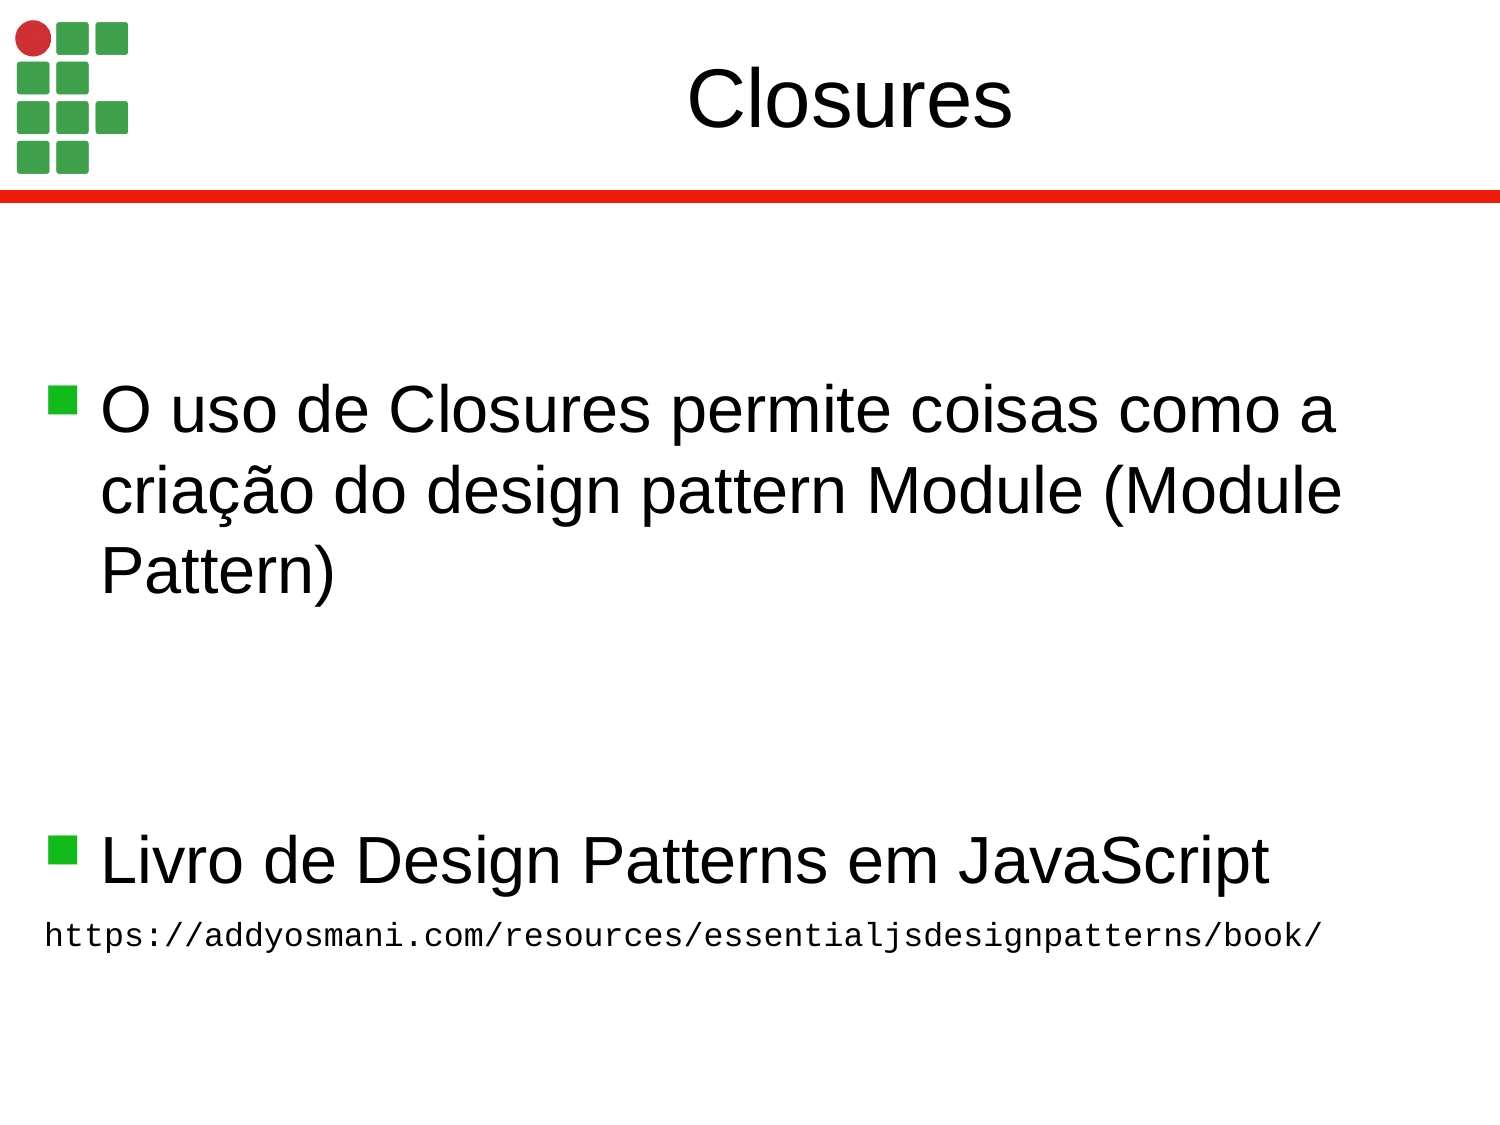

# Closures
O uso de Closures permite coisas como a criação do design pattern Module (Module Pattern)
Livro de Design Patterns em JavaScript
https://addyosmani.com/resources/essentialjsdesignpatterns/book/